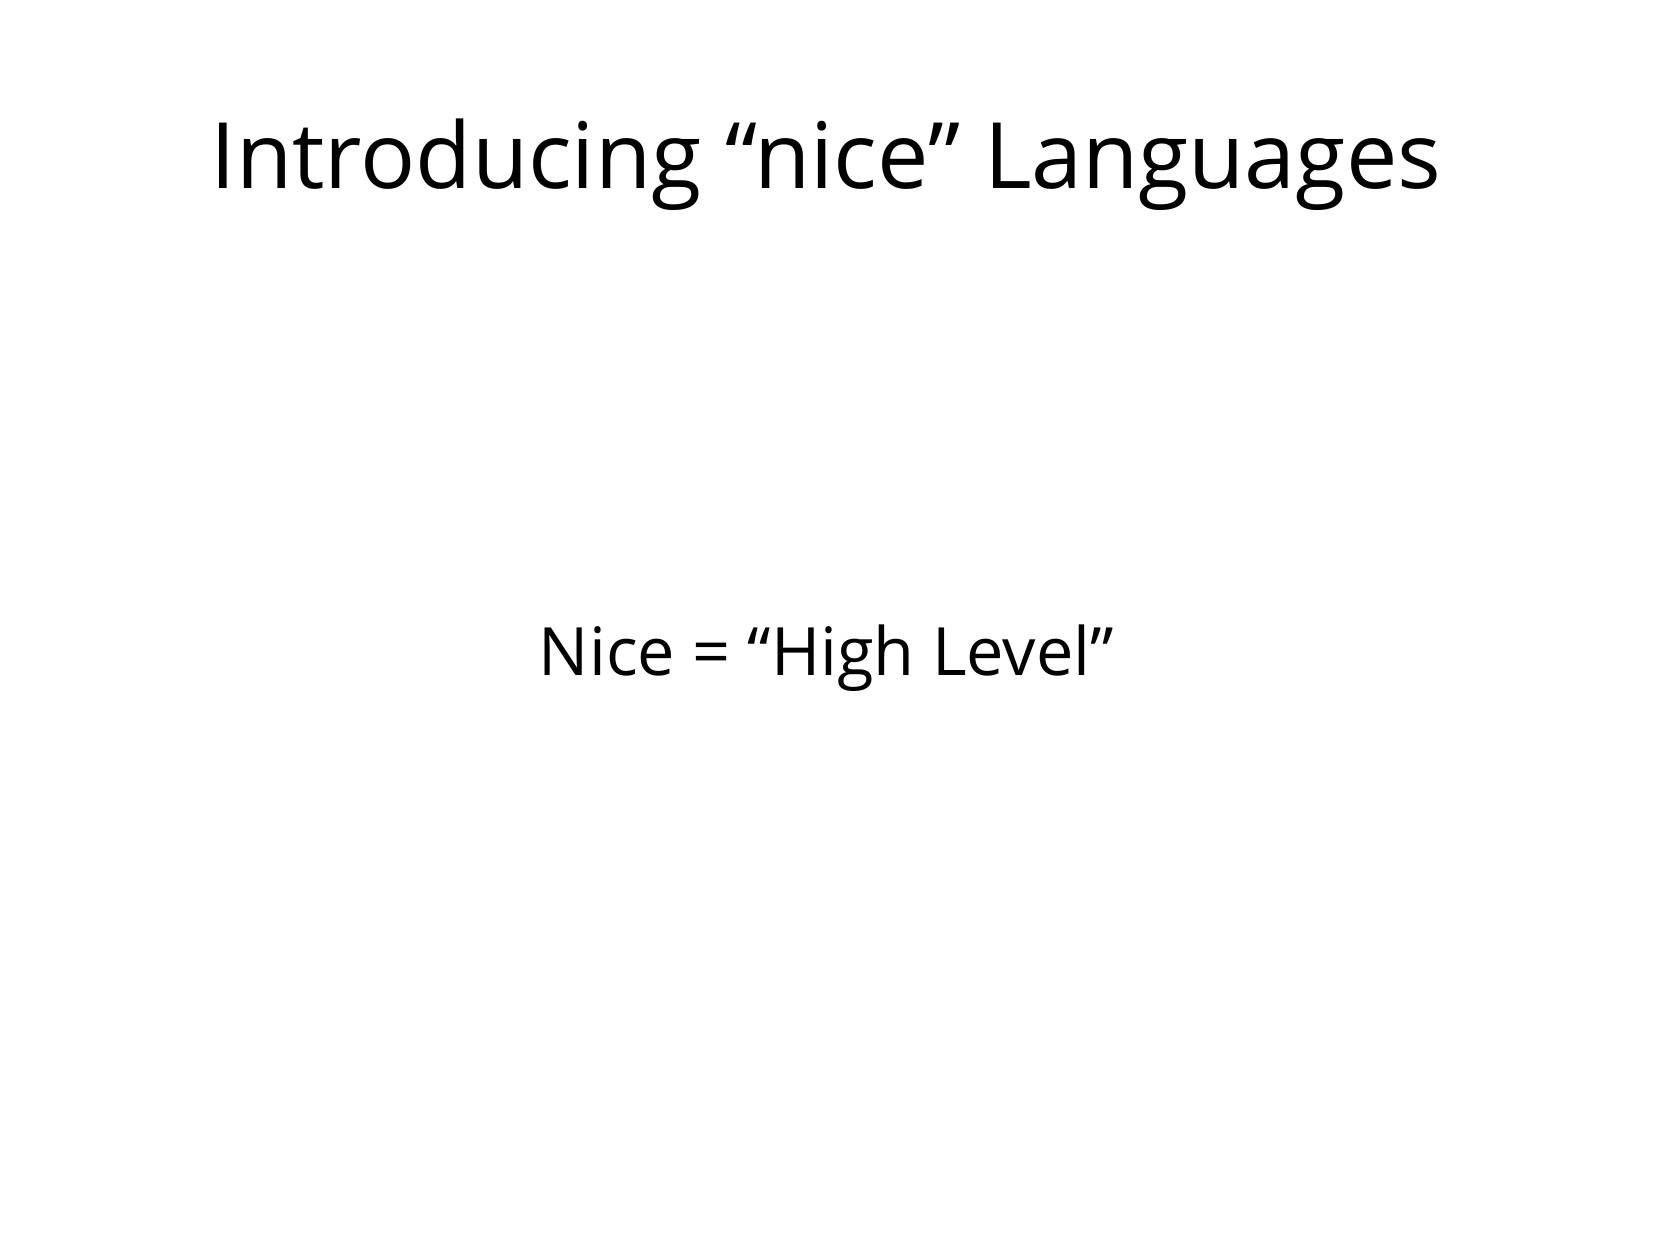

# Introducing “nice” Languages
Nice = “High Level”